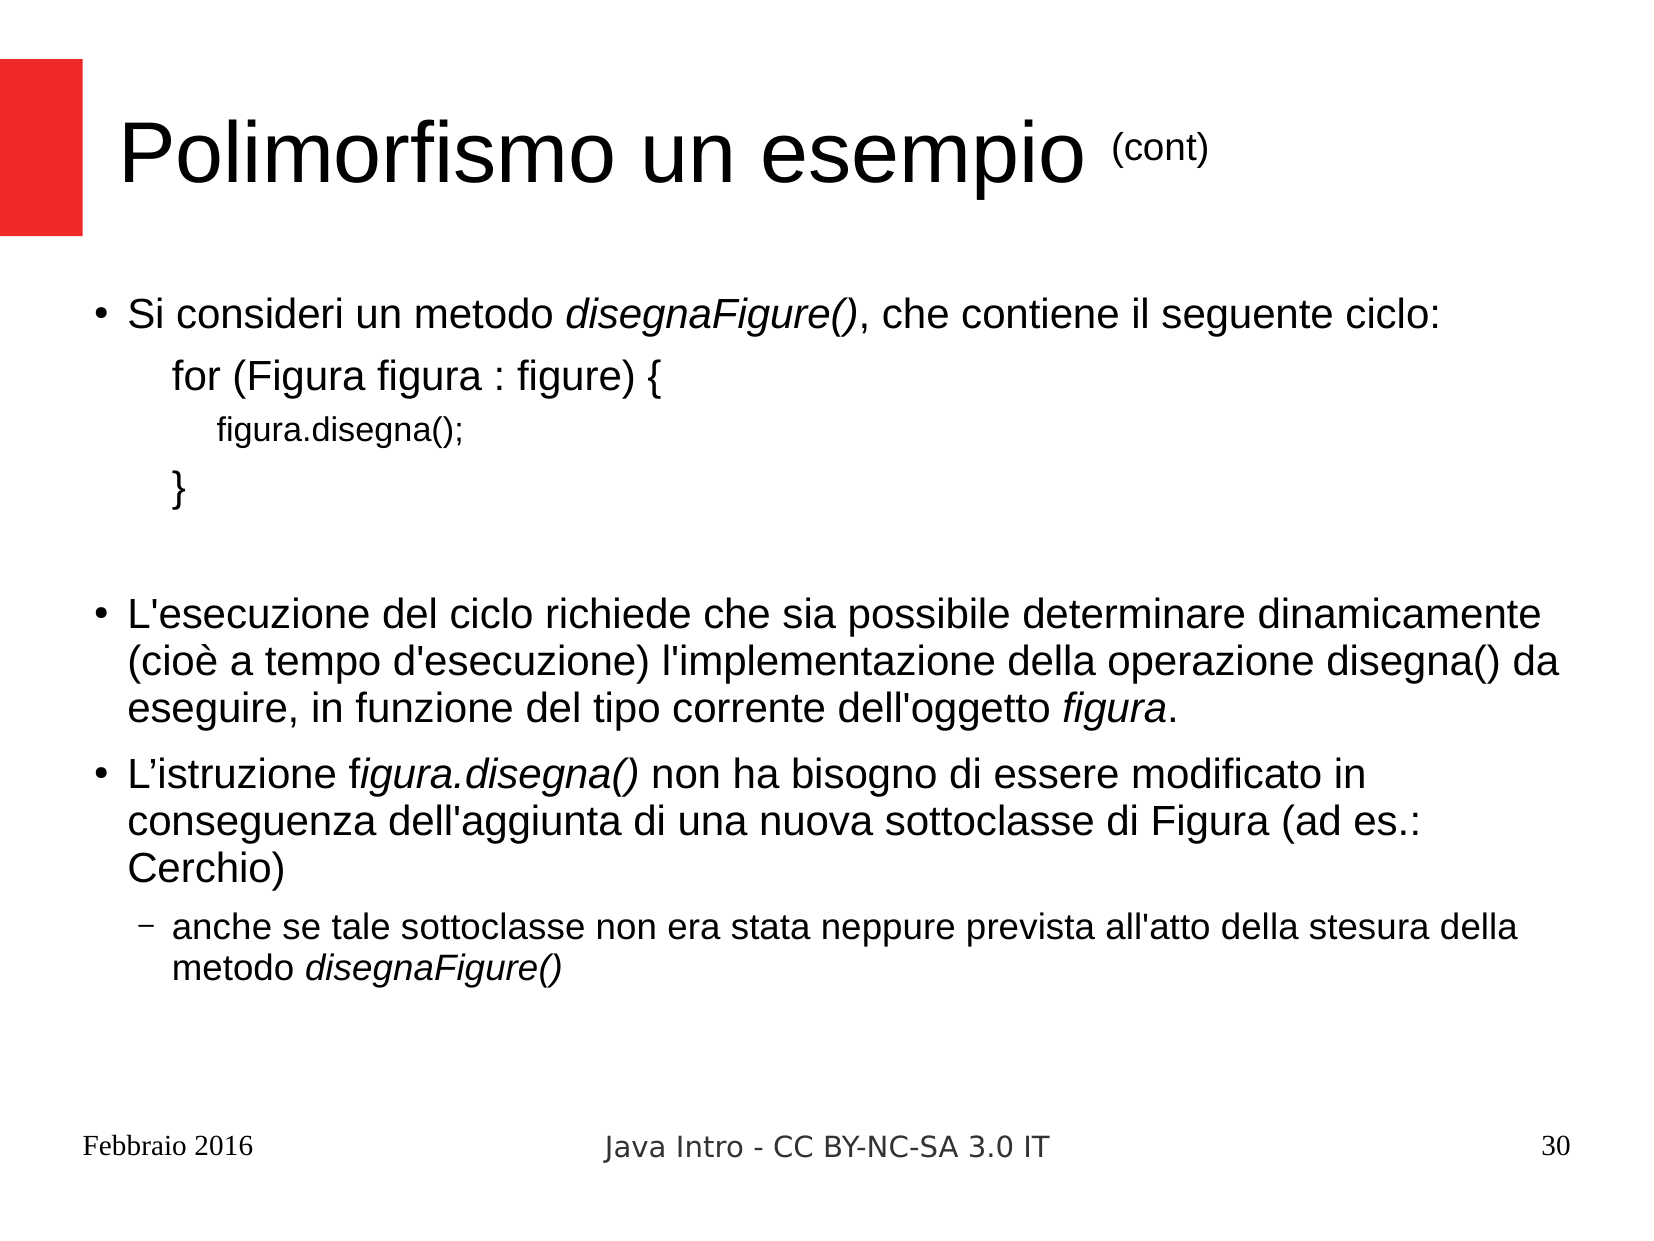

# Polimorfismo un esempio (cont)
Si consideri un metodo disegnaFigure(), che contiene il seguente ciclo:
for (Figura figura : figure) {
figura.disegna();
}
L'esecuzione del ciclo richiede che sia possibile determinare dinamicamente (cioè a tempo d'esecuzione) l'implementazione della operazione disegna() da eseguire, in funzione del tipo corrente dell'oggetto figura.
L’istruzione figura.disegna() non ha bisogno di essere modificato in conseguenza dell'aggiunta di una nuova sottoclasse di Figura (ad es.: Cerchio)
anche se tale sottoclasse non era stata neppure prevista all'atto della stesura della metodo disegnaFigure()
Your Date Here
Your Footer Here
30